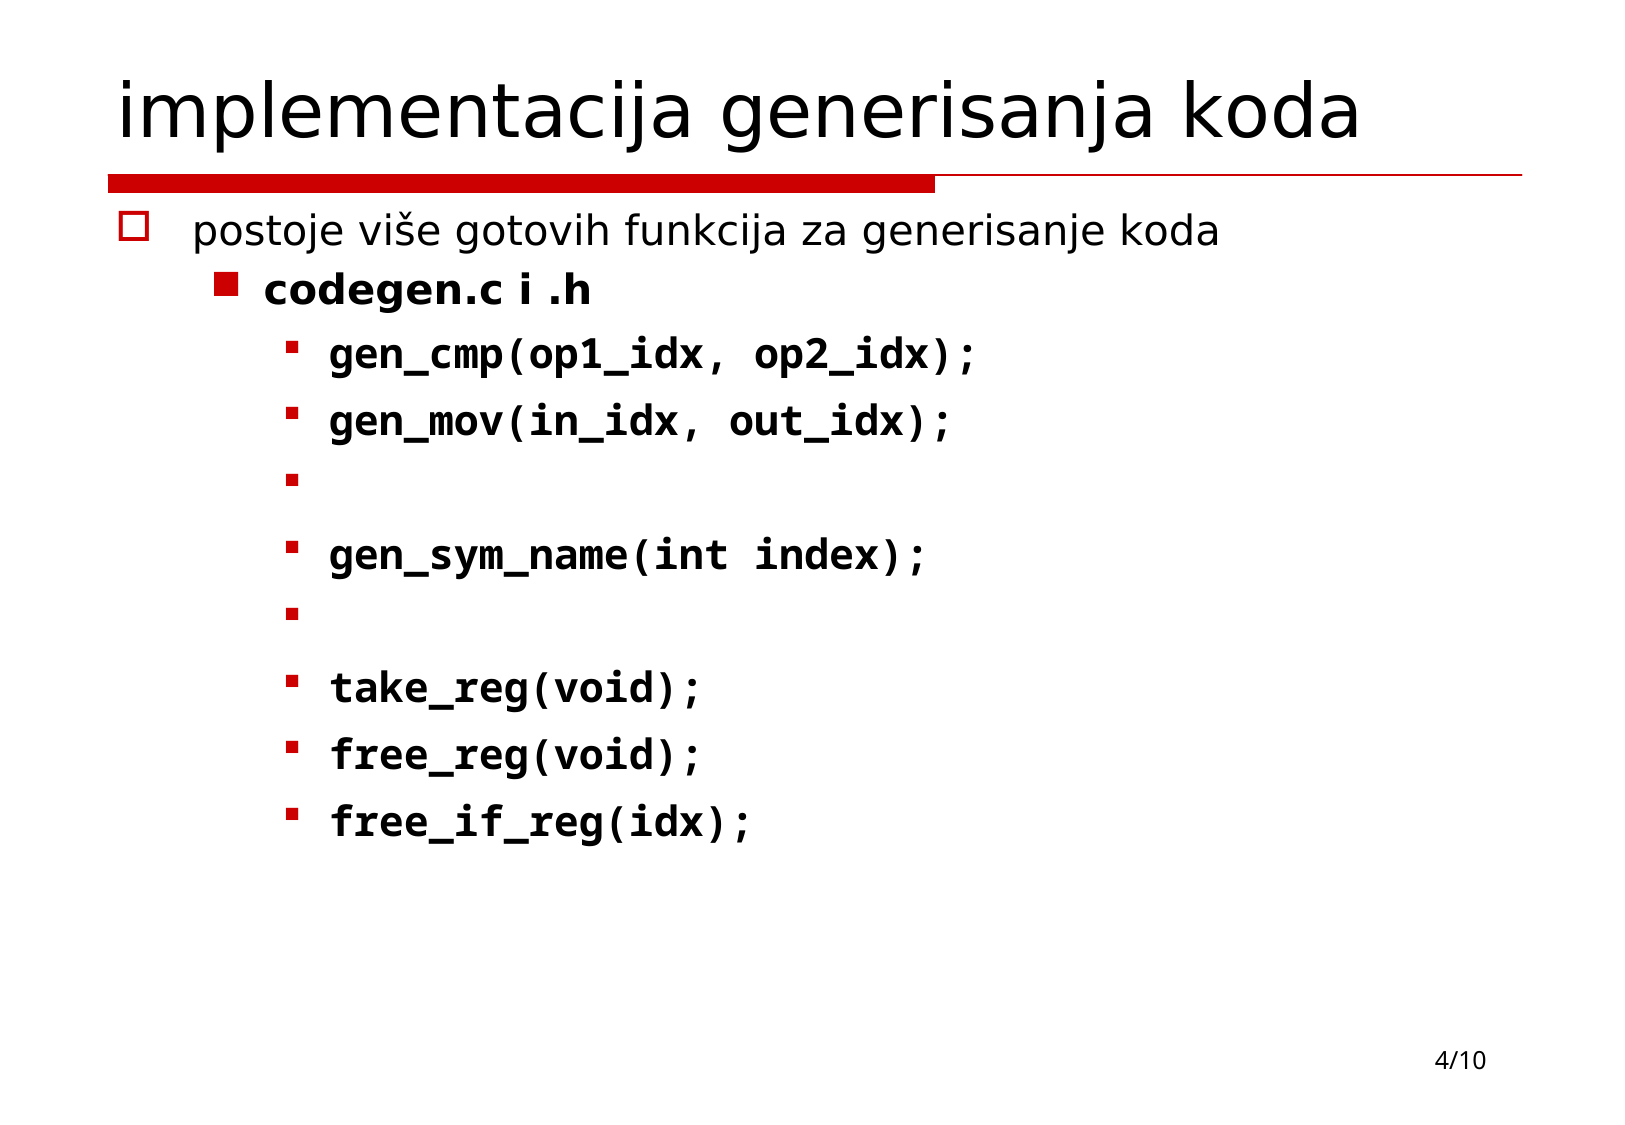

# implementacija generisanja koda
postoje više gotovih funkcija za generisanje koda
codegen.c i .h
gen_cmp(op1_idx, op2_idx);
gen_mov(in_idx, out_idx);
gen_sym_name(int index);
take_reg(void);
free_reg(void);
free_if_reg(idx);
4